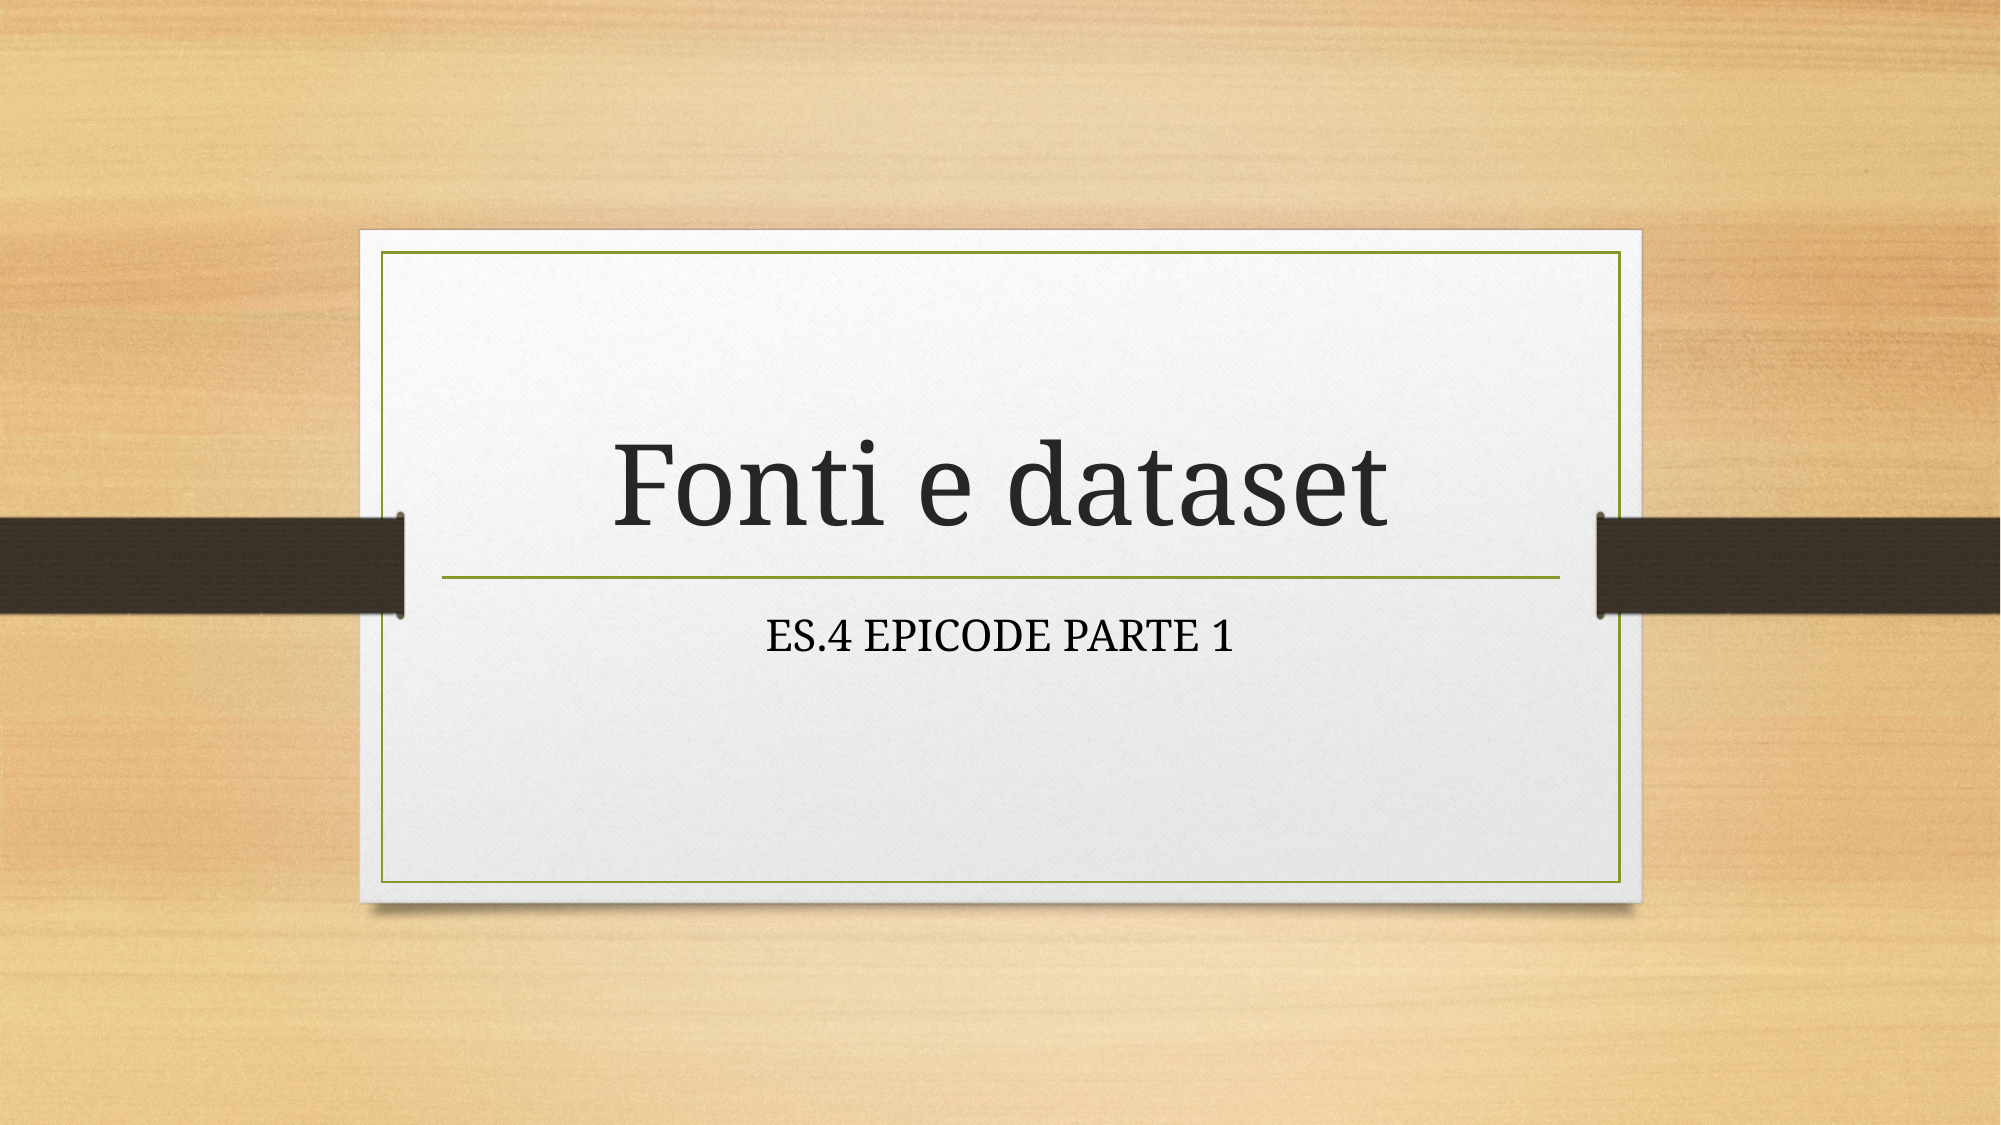

# Fonti e dataset
ES.4 EPICODE PARTE 1